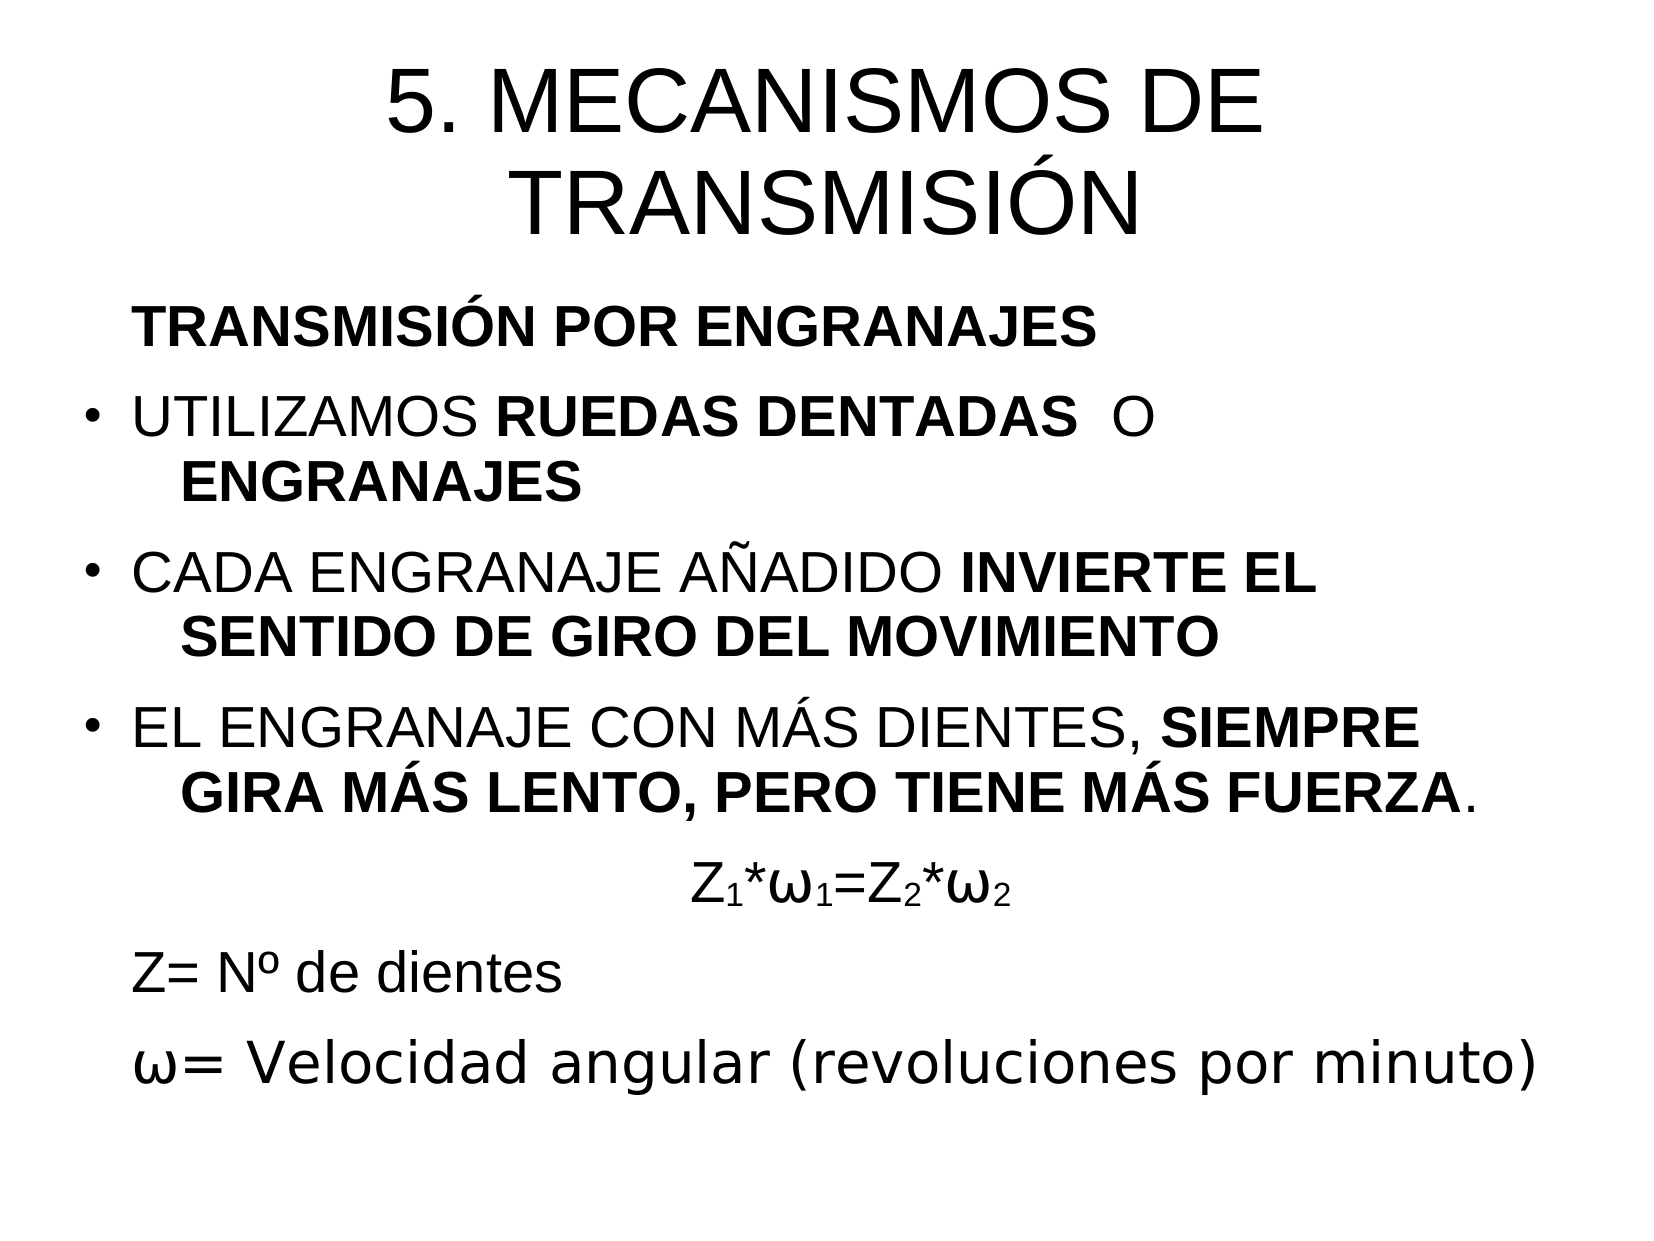

# 5. MECANISMOS DE TRANSMISIÓN
TRANSMISIÓN POR ENGRANAJES
UTILIZAMOS RUEDAS DENTADAS O ENGRANAJES
CADA ENGRANAJE AÑADIDO INVIERTE EL SENTIDO DE GIRO DEL MOVIMIENTO
EL ENGRANAJE CON MÁS DIENTES, SIEMPRE GIRA MÁS LENTO, PERO TIENE MÁS FUERZA.
Z1*ω1=Z2*ω2
Z= Nº de dientes
ω= Velocidad angular (revoluciones por minuto)